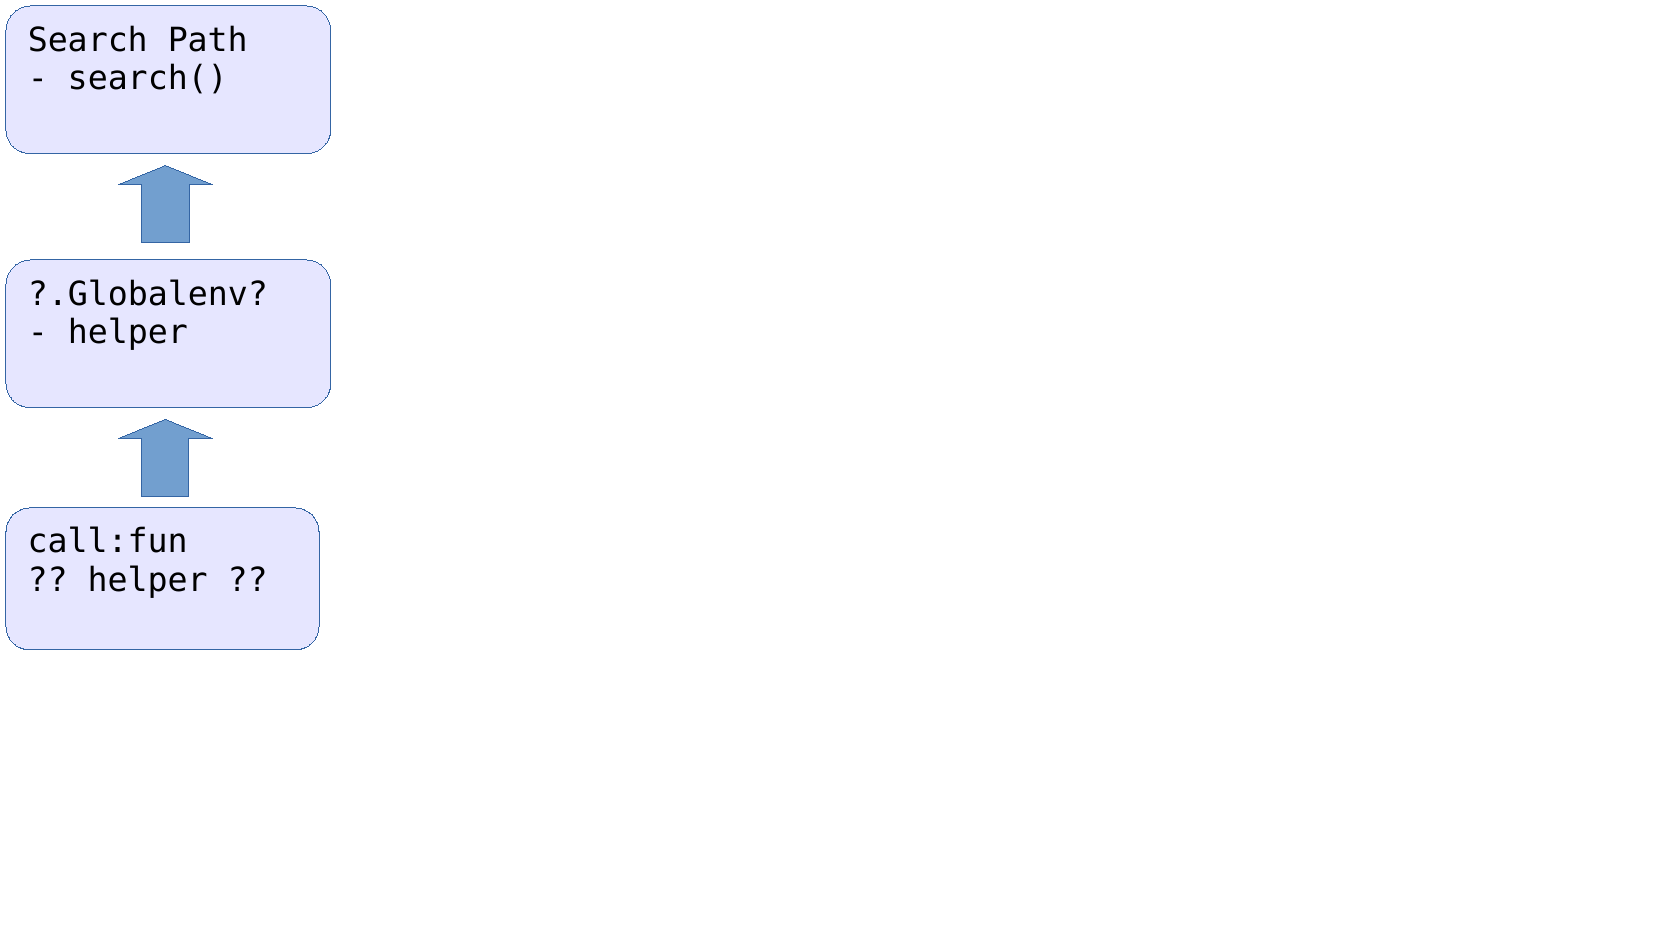

Search Path
- search()
?.Globalenv?
- helper
call:fun
?? helper ??